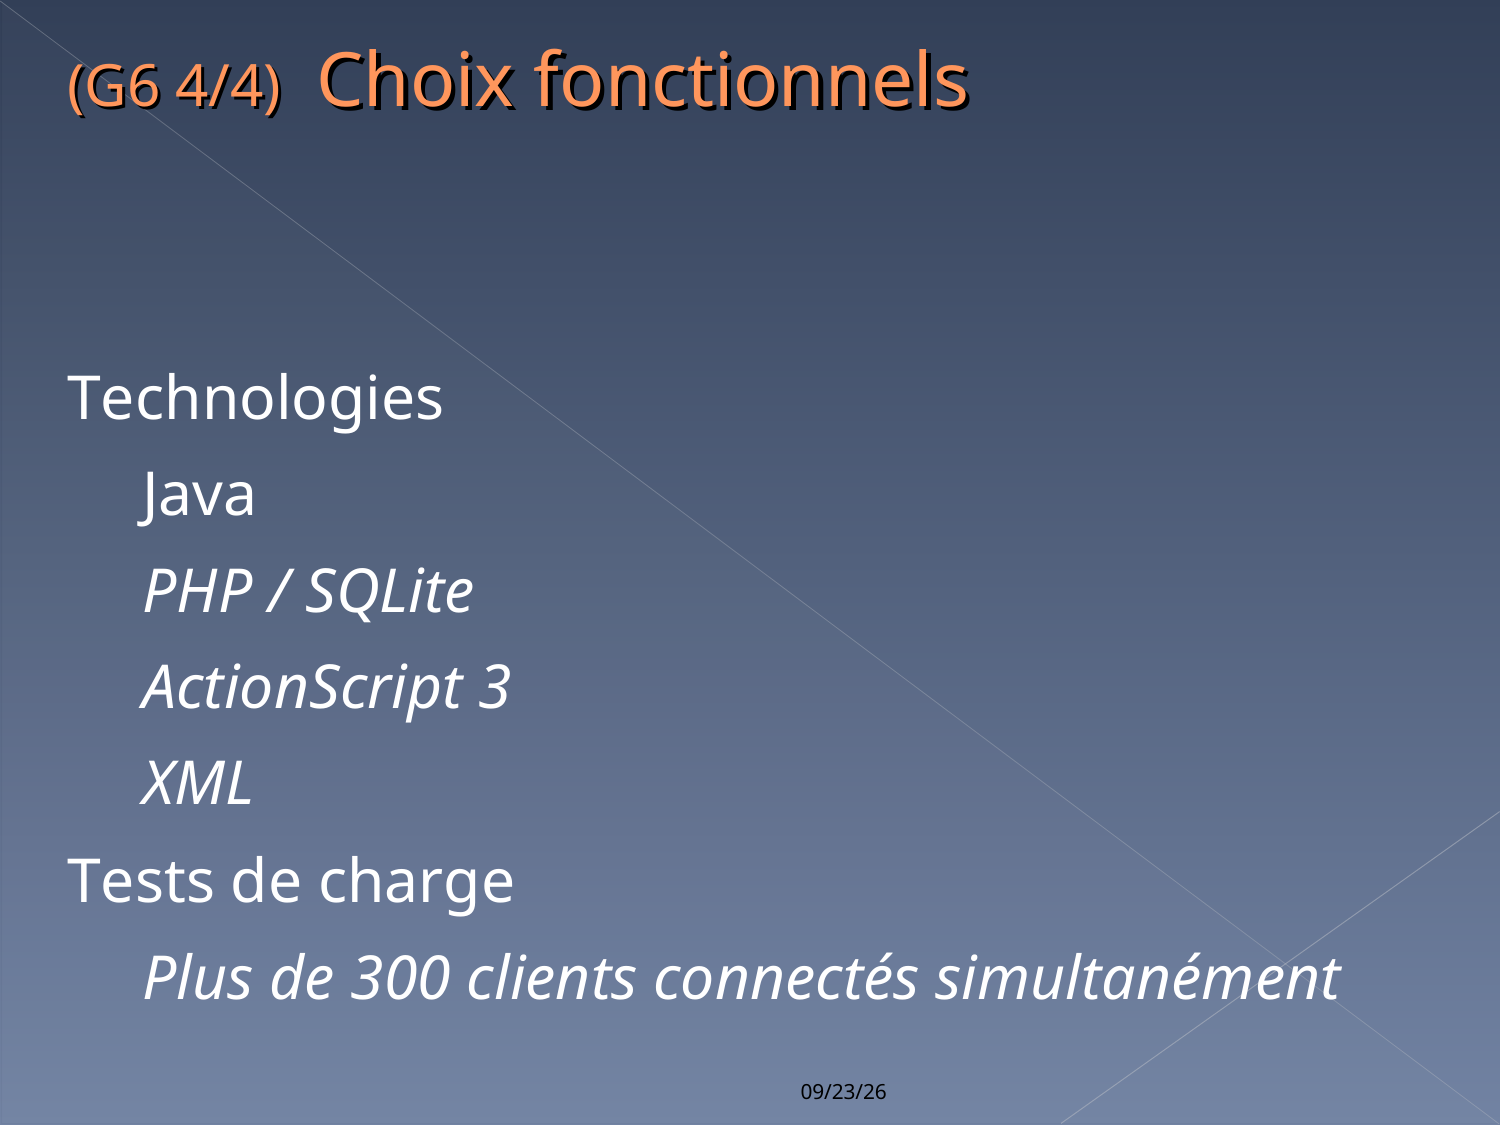

# (G6 4/4) Choix fonctionnels
Technologies
Java
PHP / SQLite
ActionScript 3
XML
Tests de charge
Plus de 300 clients connectés simultanément